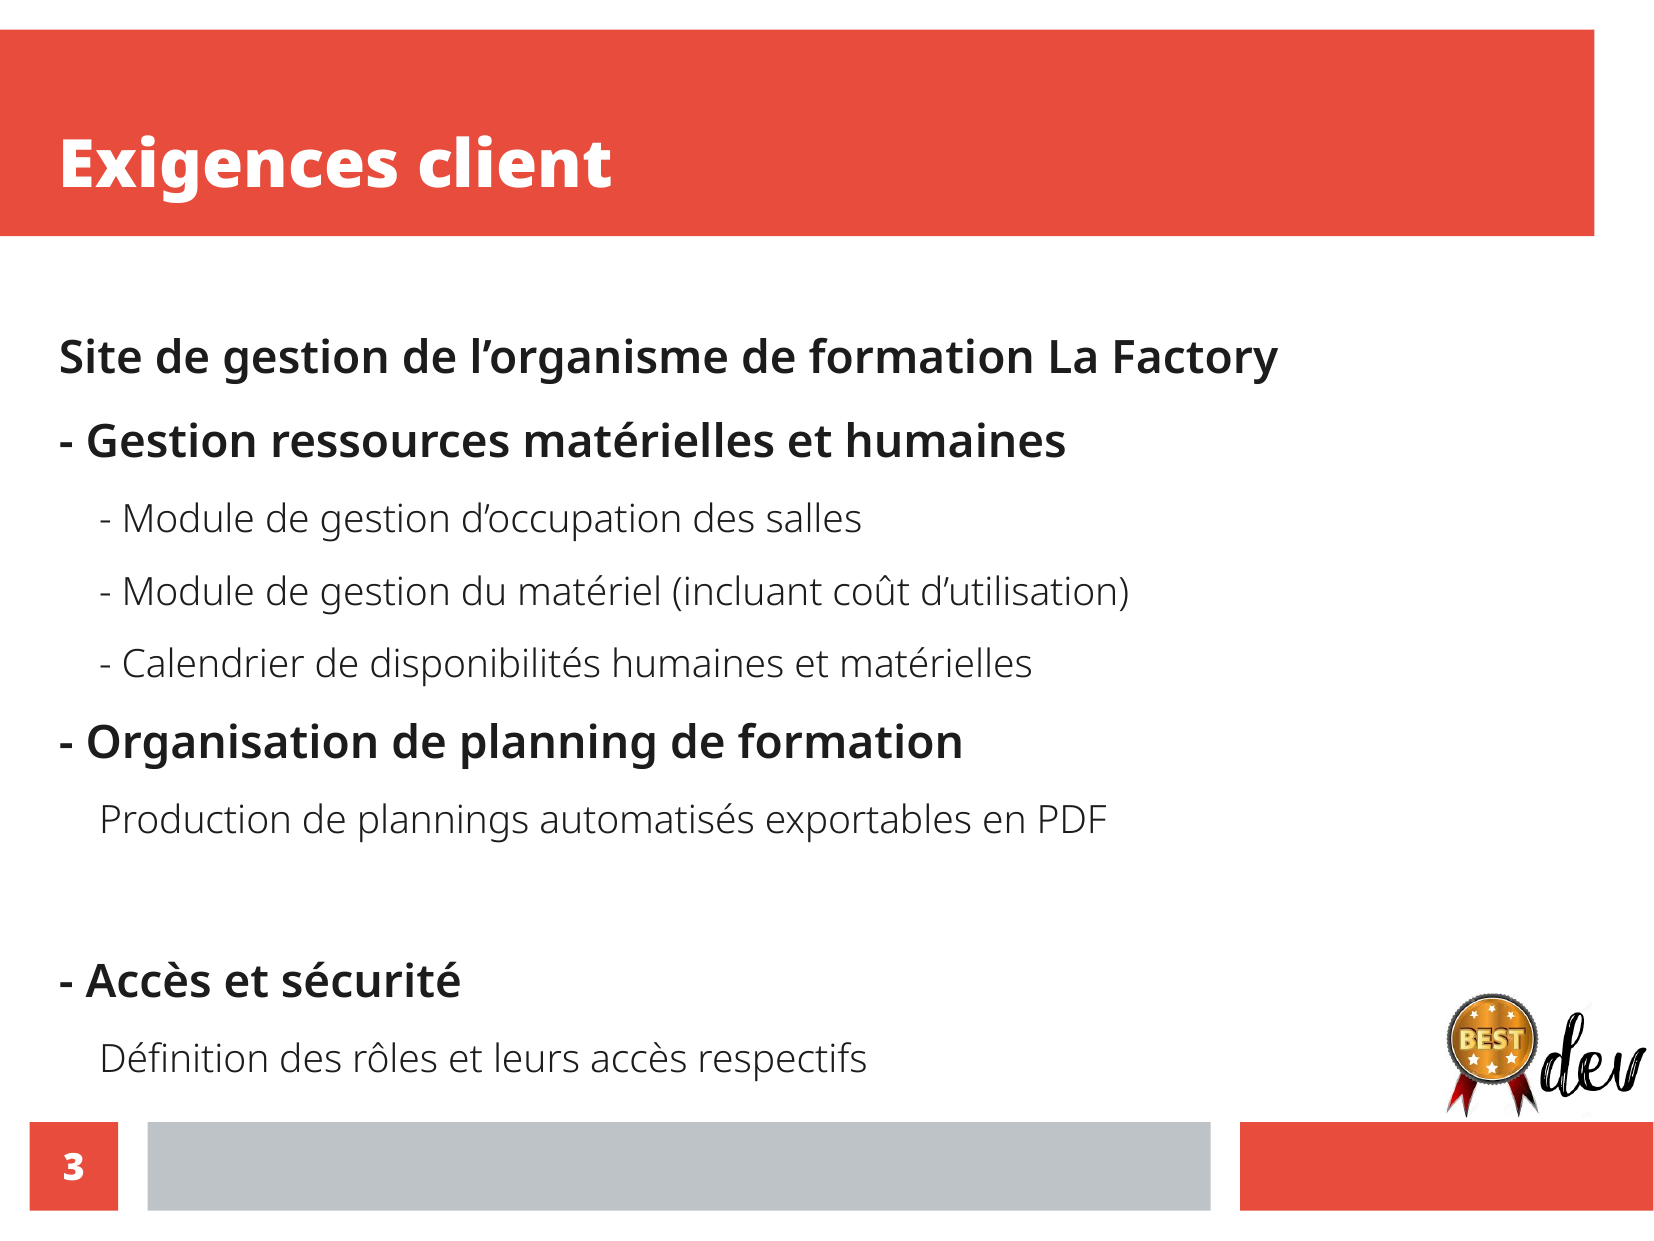

# Exigences client
Site de gestion de l’organisme de formation La Factory
- Gestion ressources matérielles et humaines
- Module de gestion d’occupation des salles
- Module de gestion du matériel (incluant coût d’utilisation)
- Calendrier de disponibilités humaines et matérielles
- Organisation de planning de formation
Production de plannings automatisés exportables en PDF
- Accès et sécurité
Définition des rôles et leurs accès respectifs
3